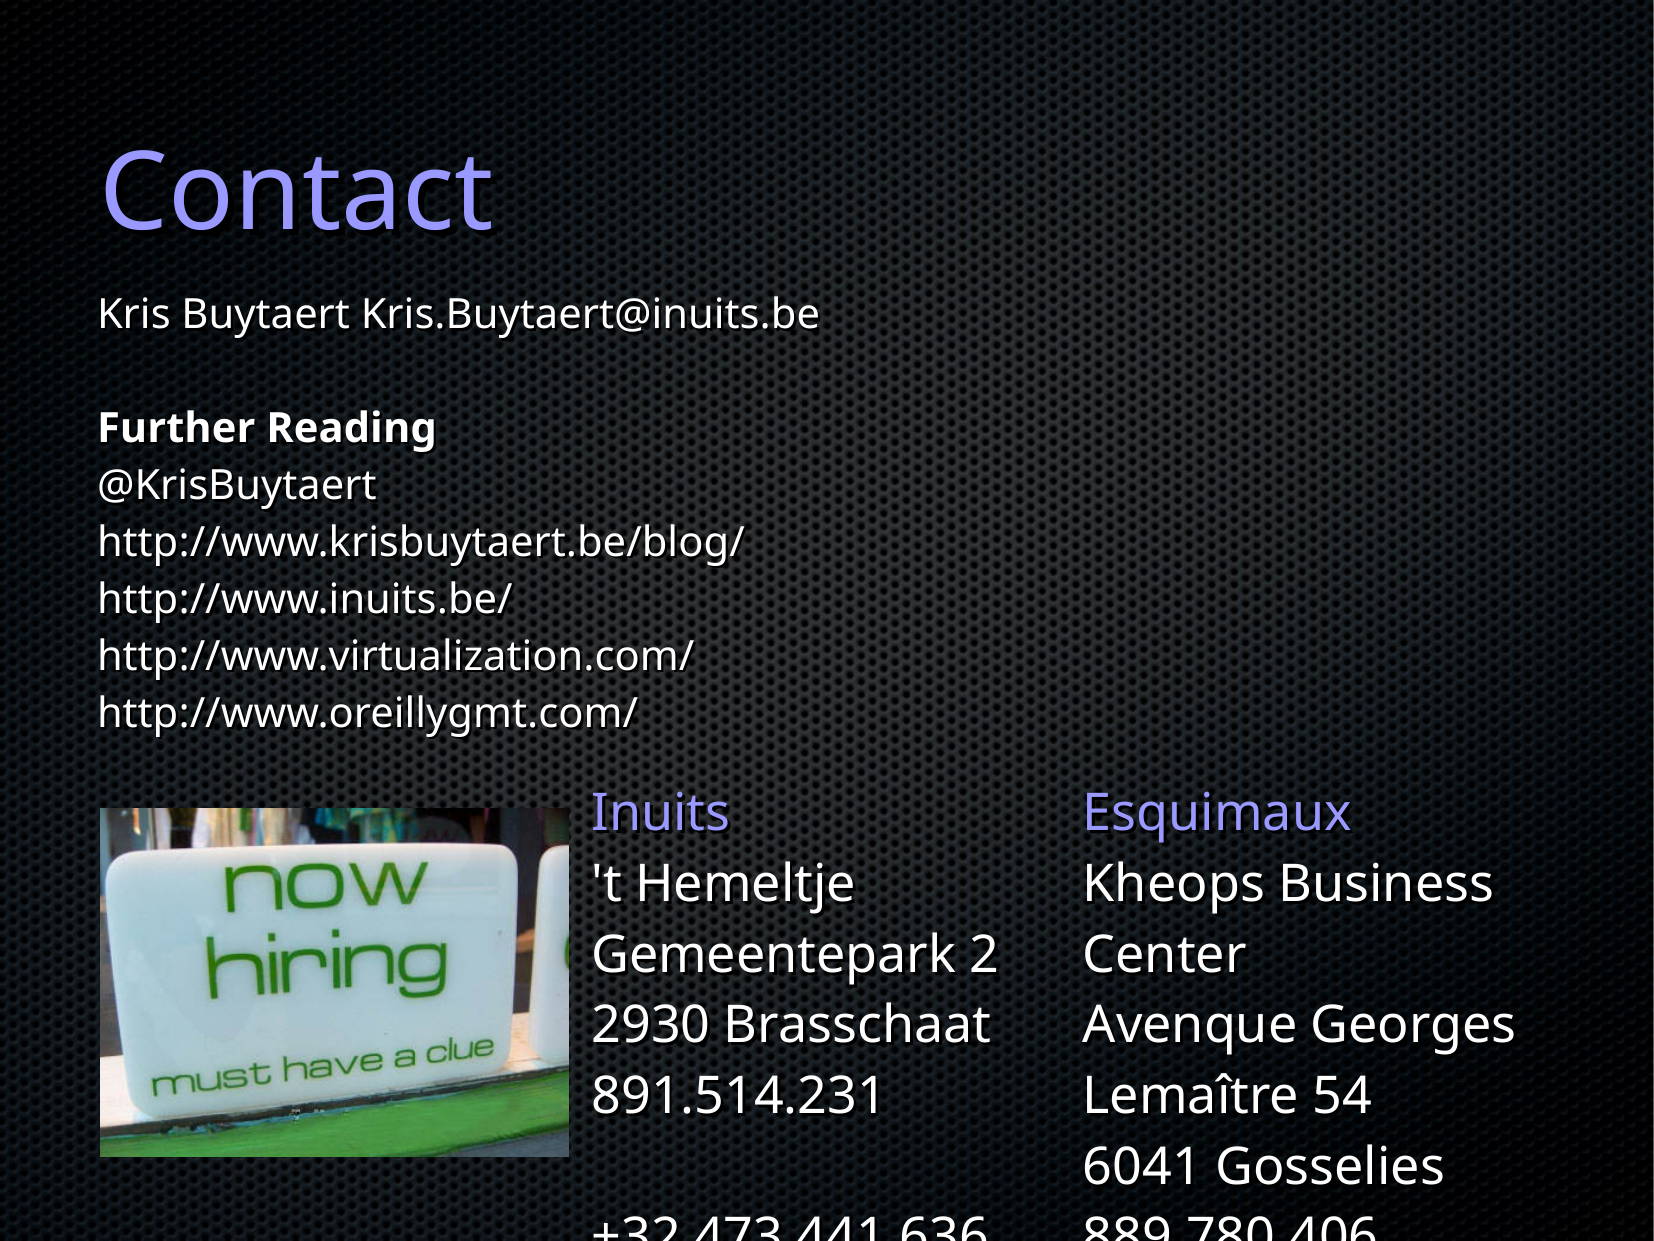

# Contact
Kris Buytaert Kris.Buytaert@inuits.be
Further Reading
@KrisBuytaert
http://www.krisbuytaert.be/blog/
http://www.inuits.be/
http://www.virtualization.com/
http://www.oreillygmt.com/
Inuits
't Hemeltje
Gemeentepark 2
2930 Brasschaat
891.514.231
+32 473 441 636
Esquimaux
Kheops Business Center
Avenque Georges Lemaître 54
6041 Gosselies
889.780.406
+32 495 698 668